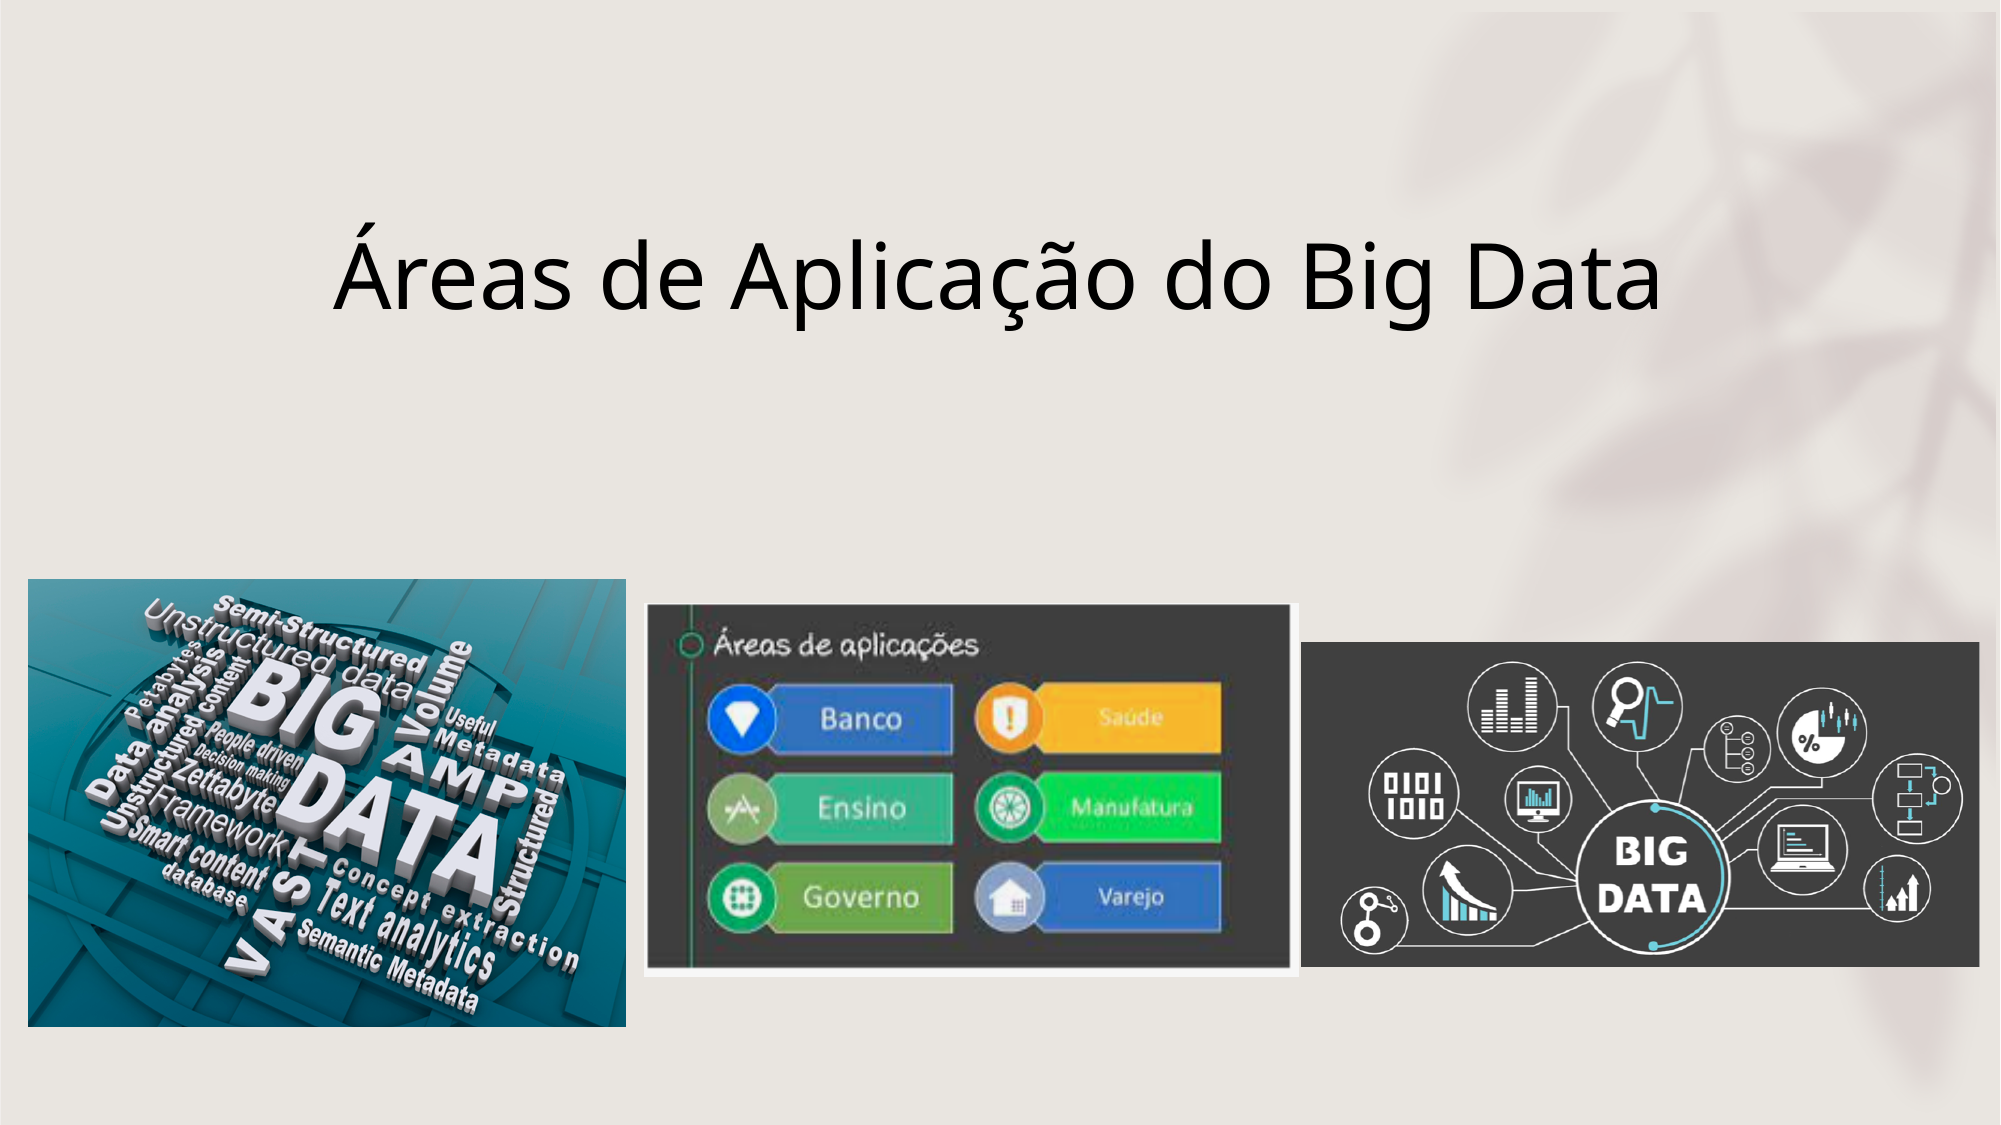

# Áreas de Aplicação do Big Data